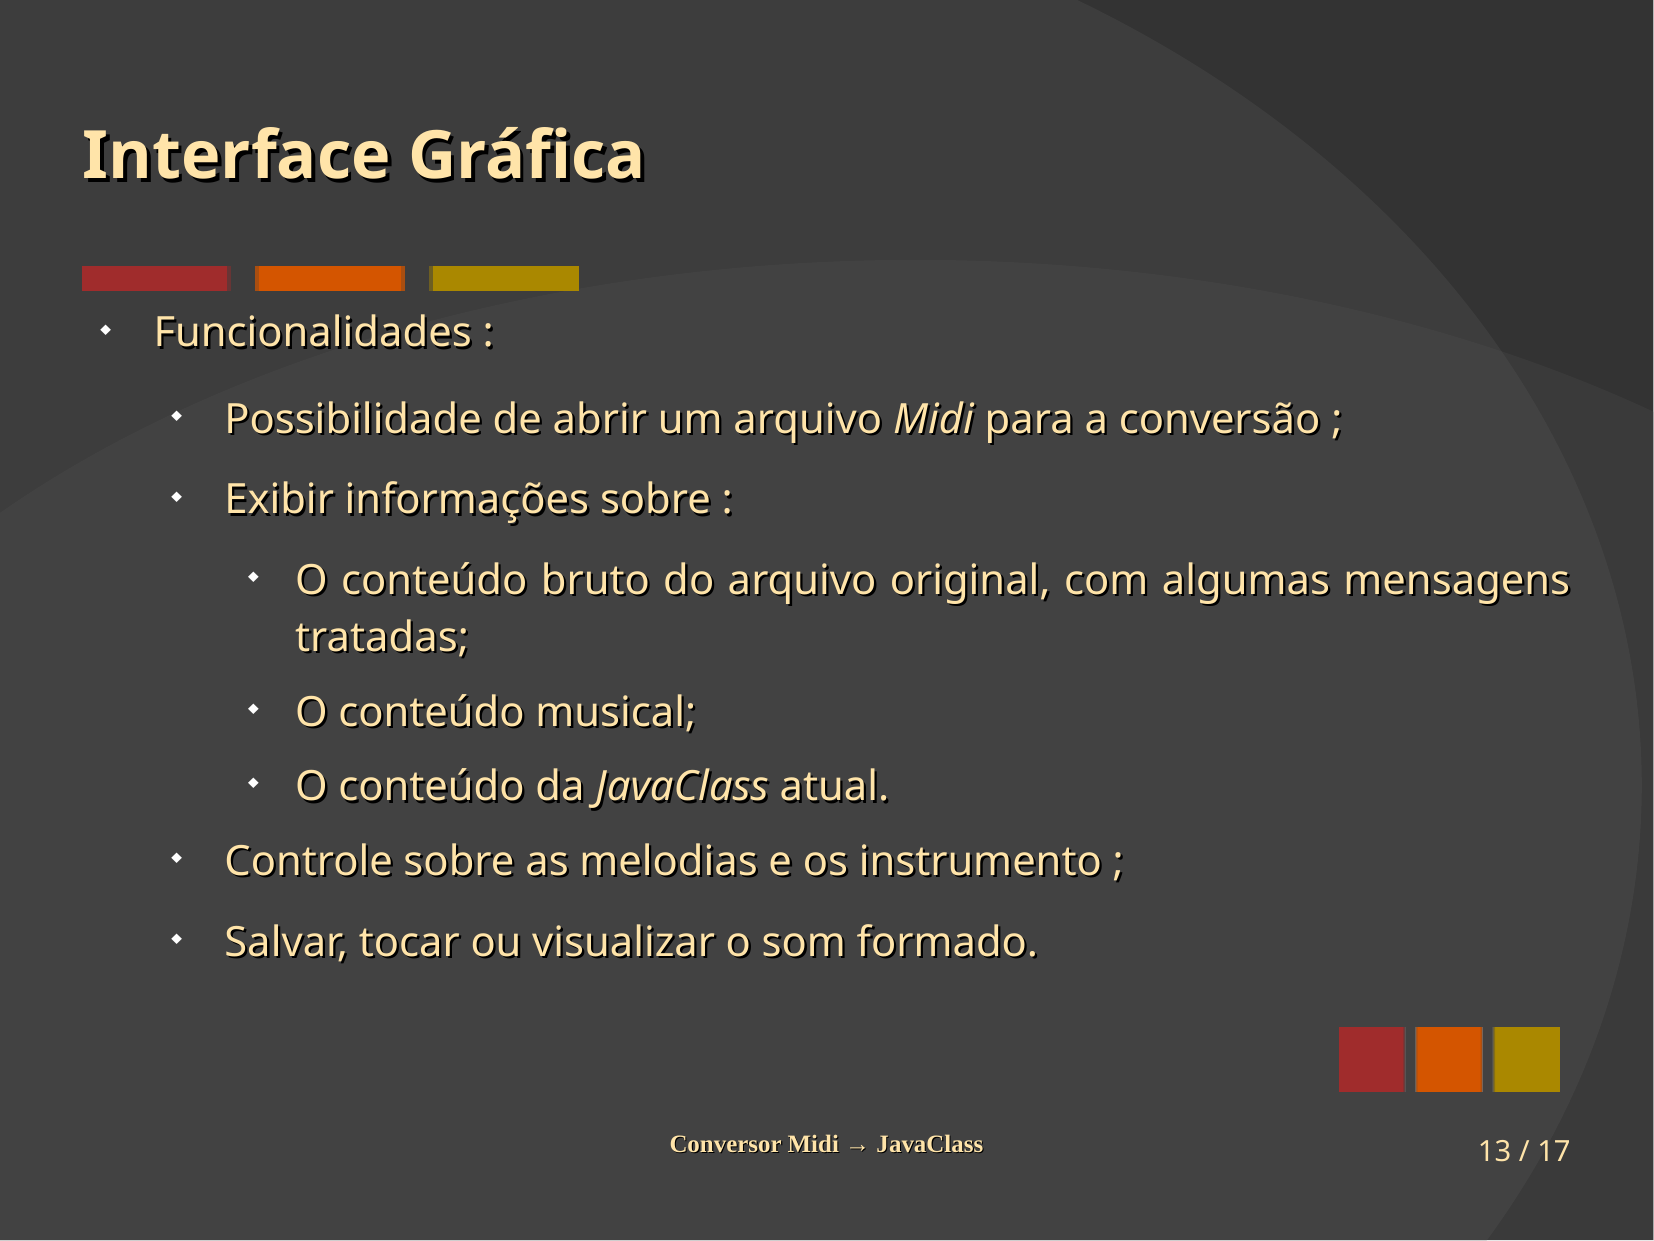

# Interface Gráfica
Funcionalidades :
Possibilidade de abrir um arquivo Midi para a conversão ;
Exibir informações sobre :
O conteúdo bruto do arquivo original, com algumas mensagens tratadas;
O conteúdo musical;
O conteúdo da JavaClass atual.
Controle sobre as melodias e os instrumento ;
Salvar, tocar ou visualizar o som formado.
13